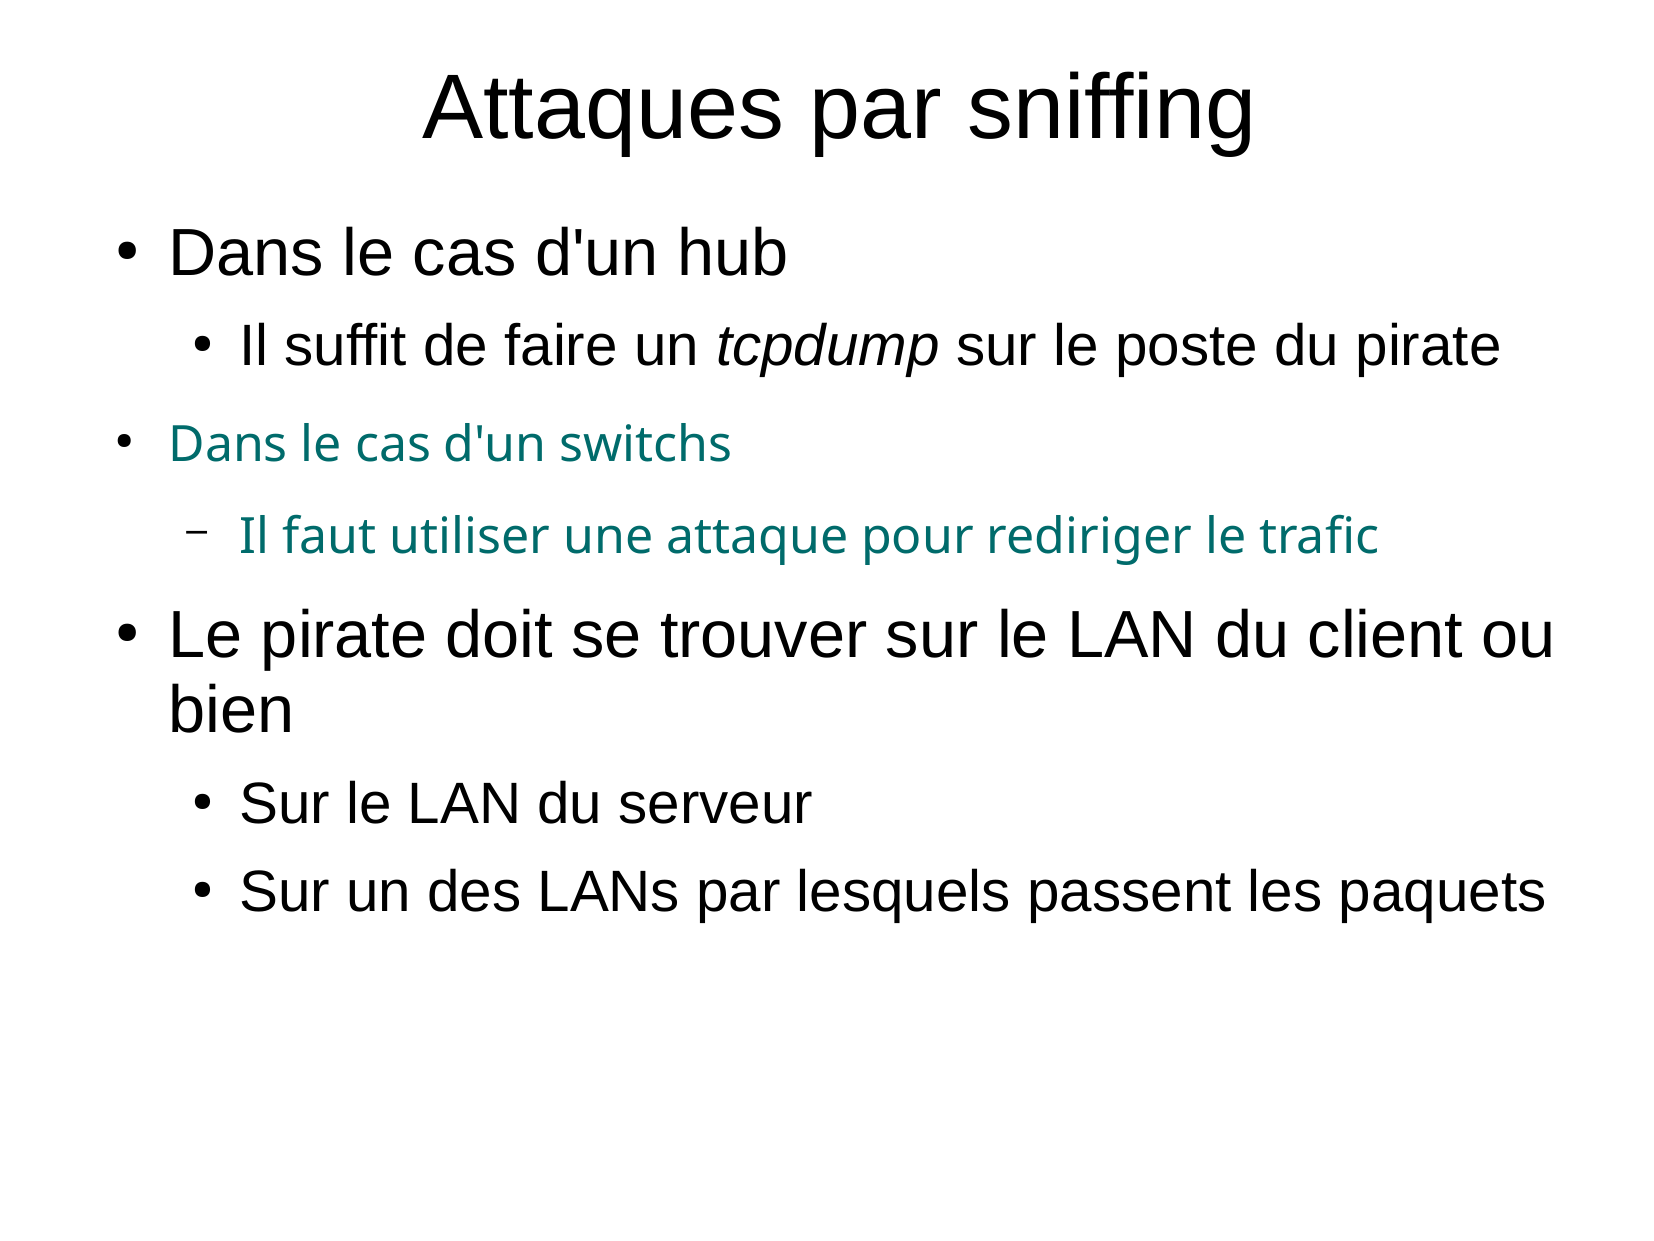

# Attaques par sniffing
Dans le cas d'un hub
Il suffit de faire un tcpdump sur le poste du pirate
Dans le cas d'un switchs
Il faut utiliser une attaque pour rediriger le trafic
Le pirate doit se trouver sur le LAN du client ou bien
Sur le LAN du serveur
Sur un des LANs par lesquels passent les paquets